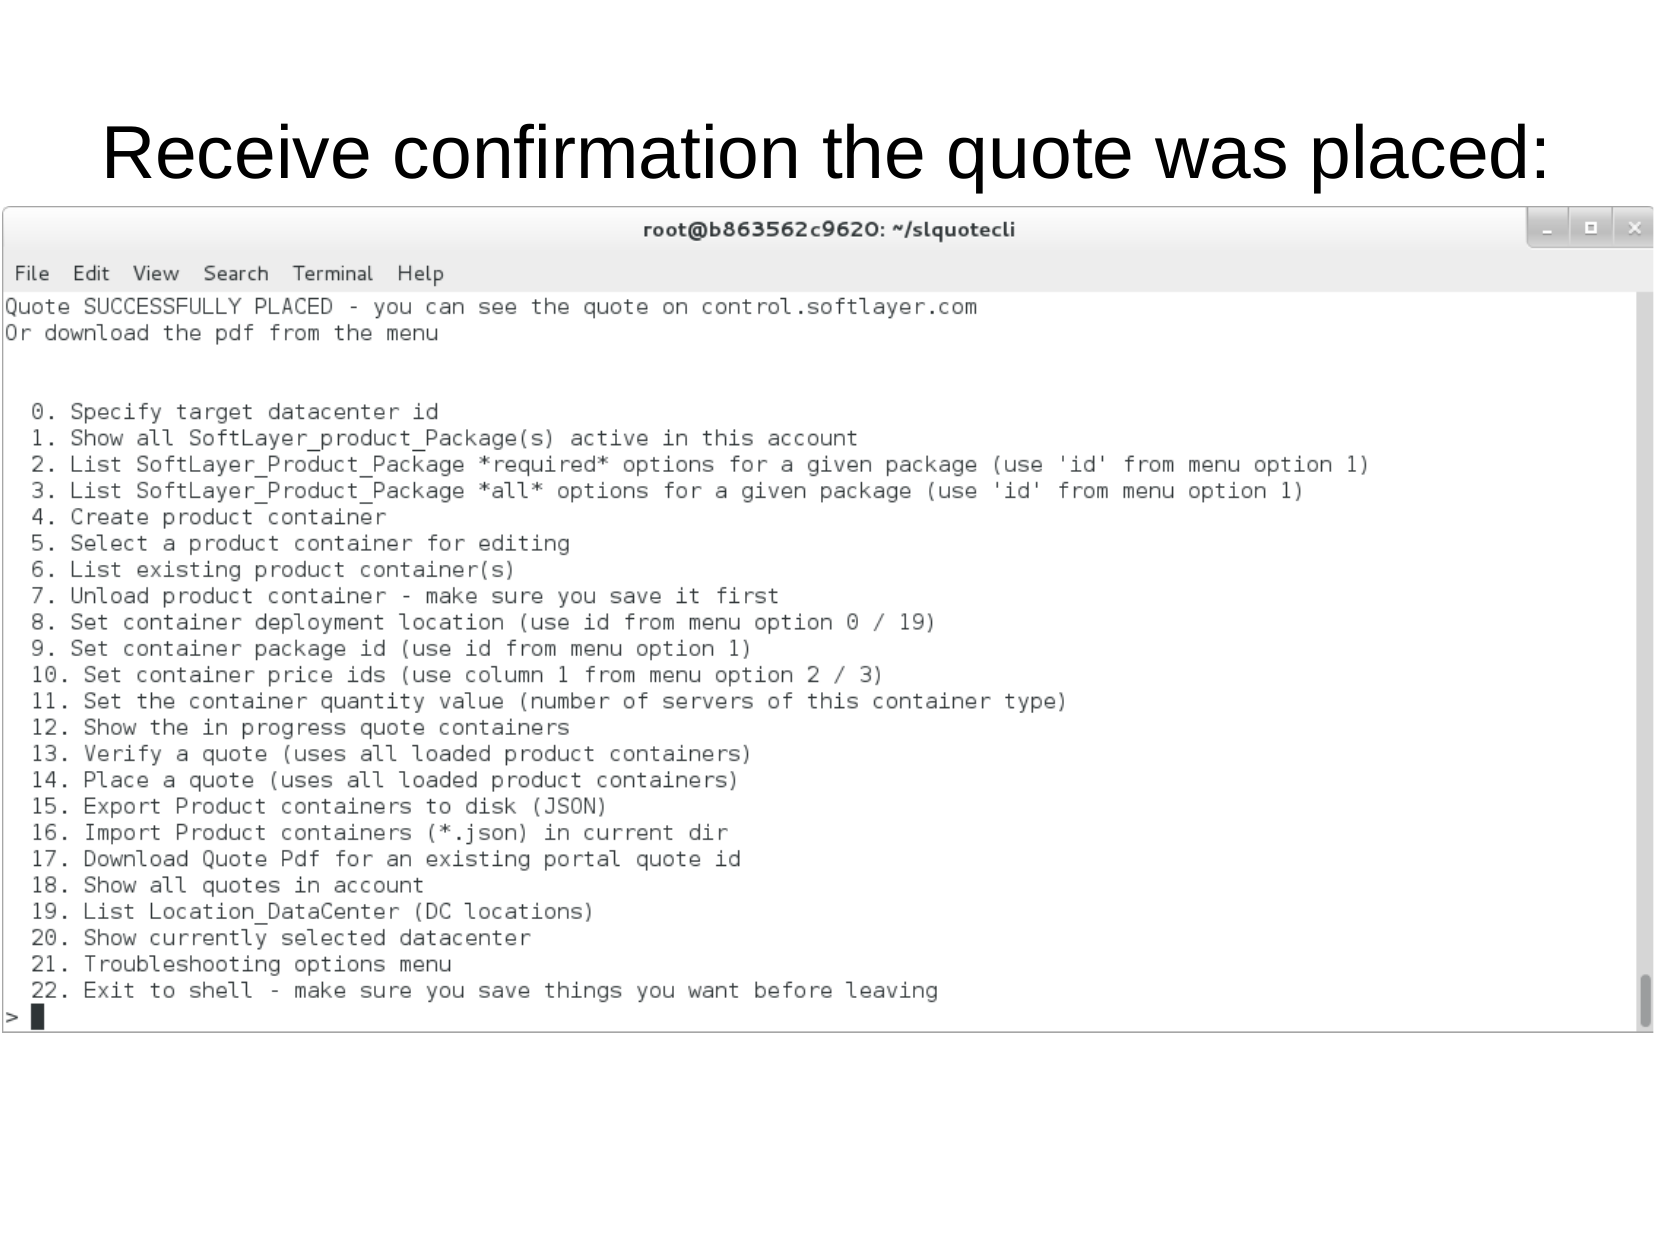

# Receive confirmation the quote was placed: